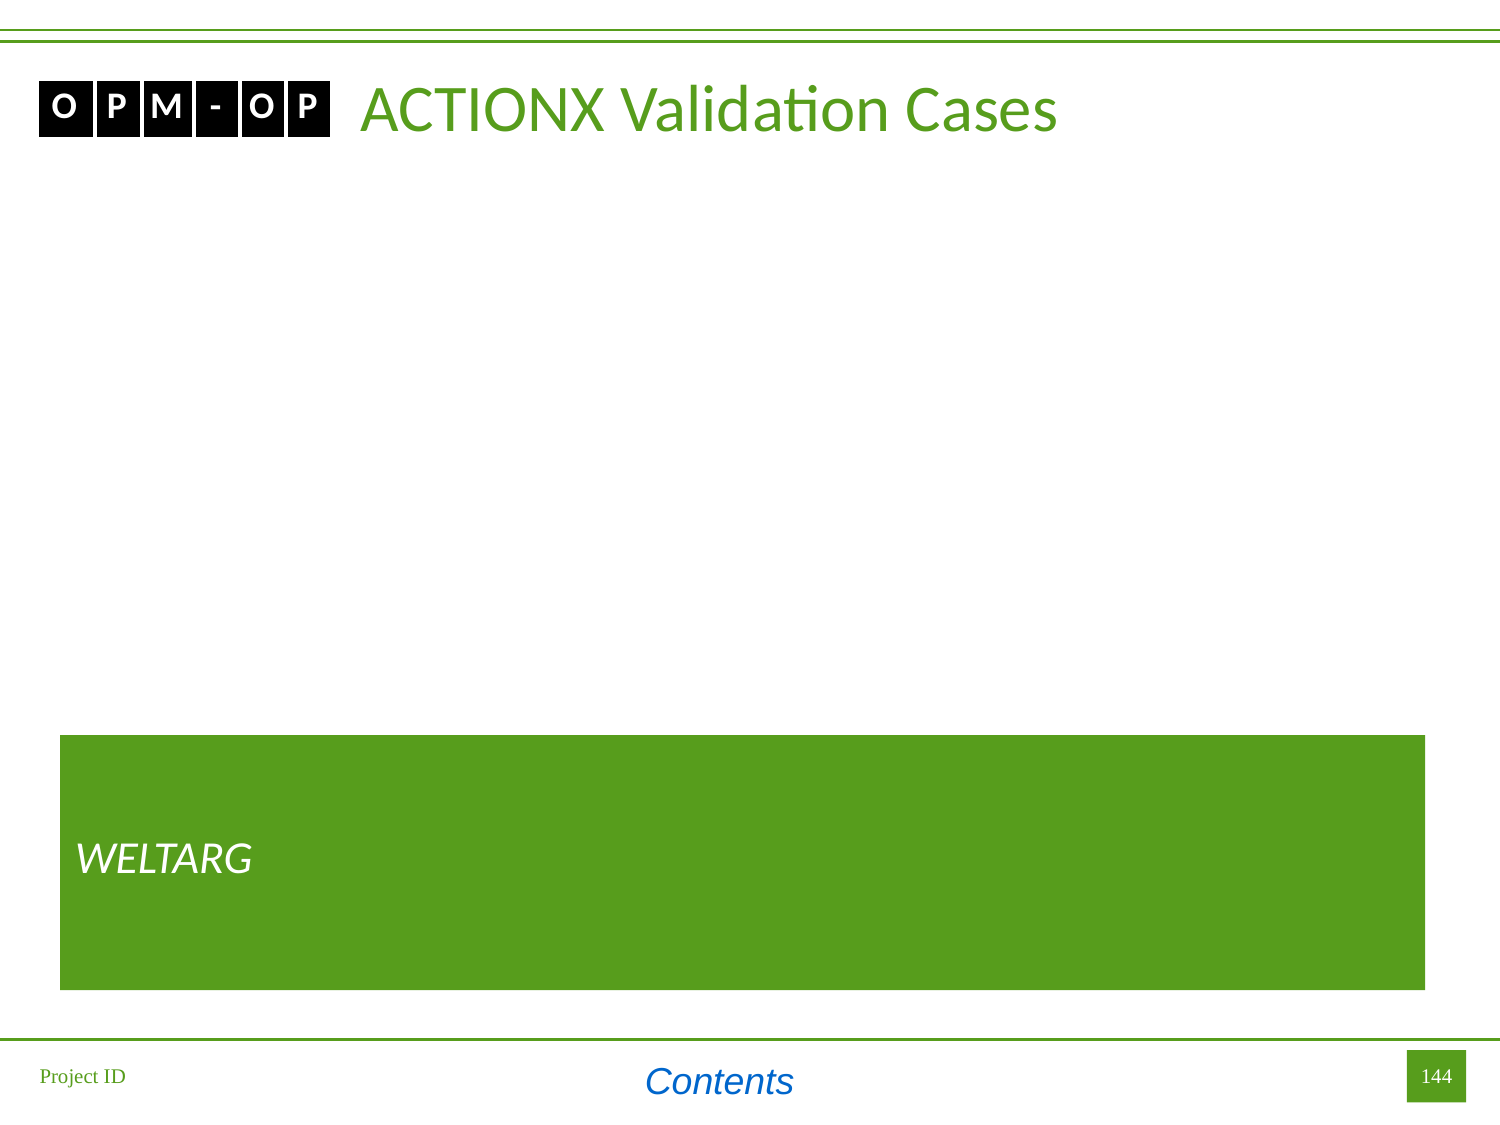

# ACTIONX Validation Cases
WELTARG
Project ID
144